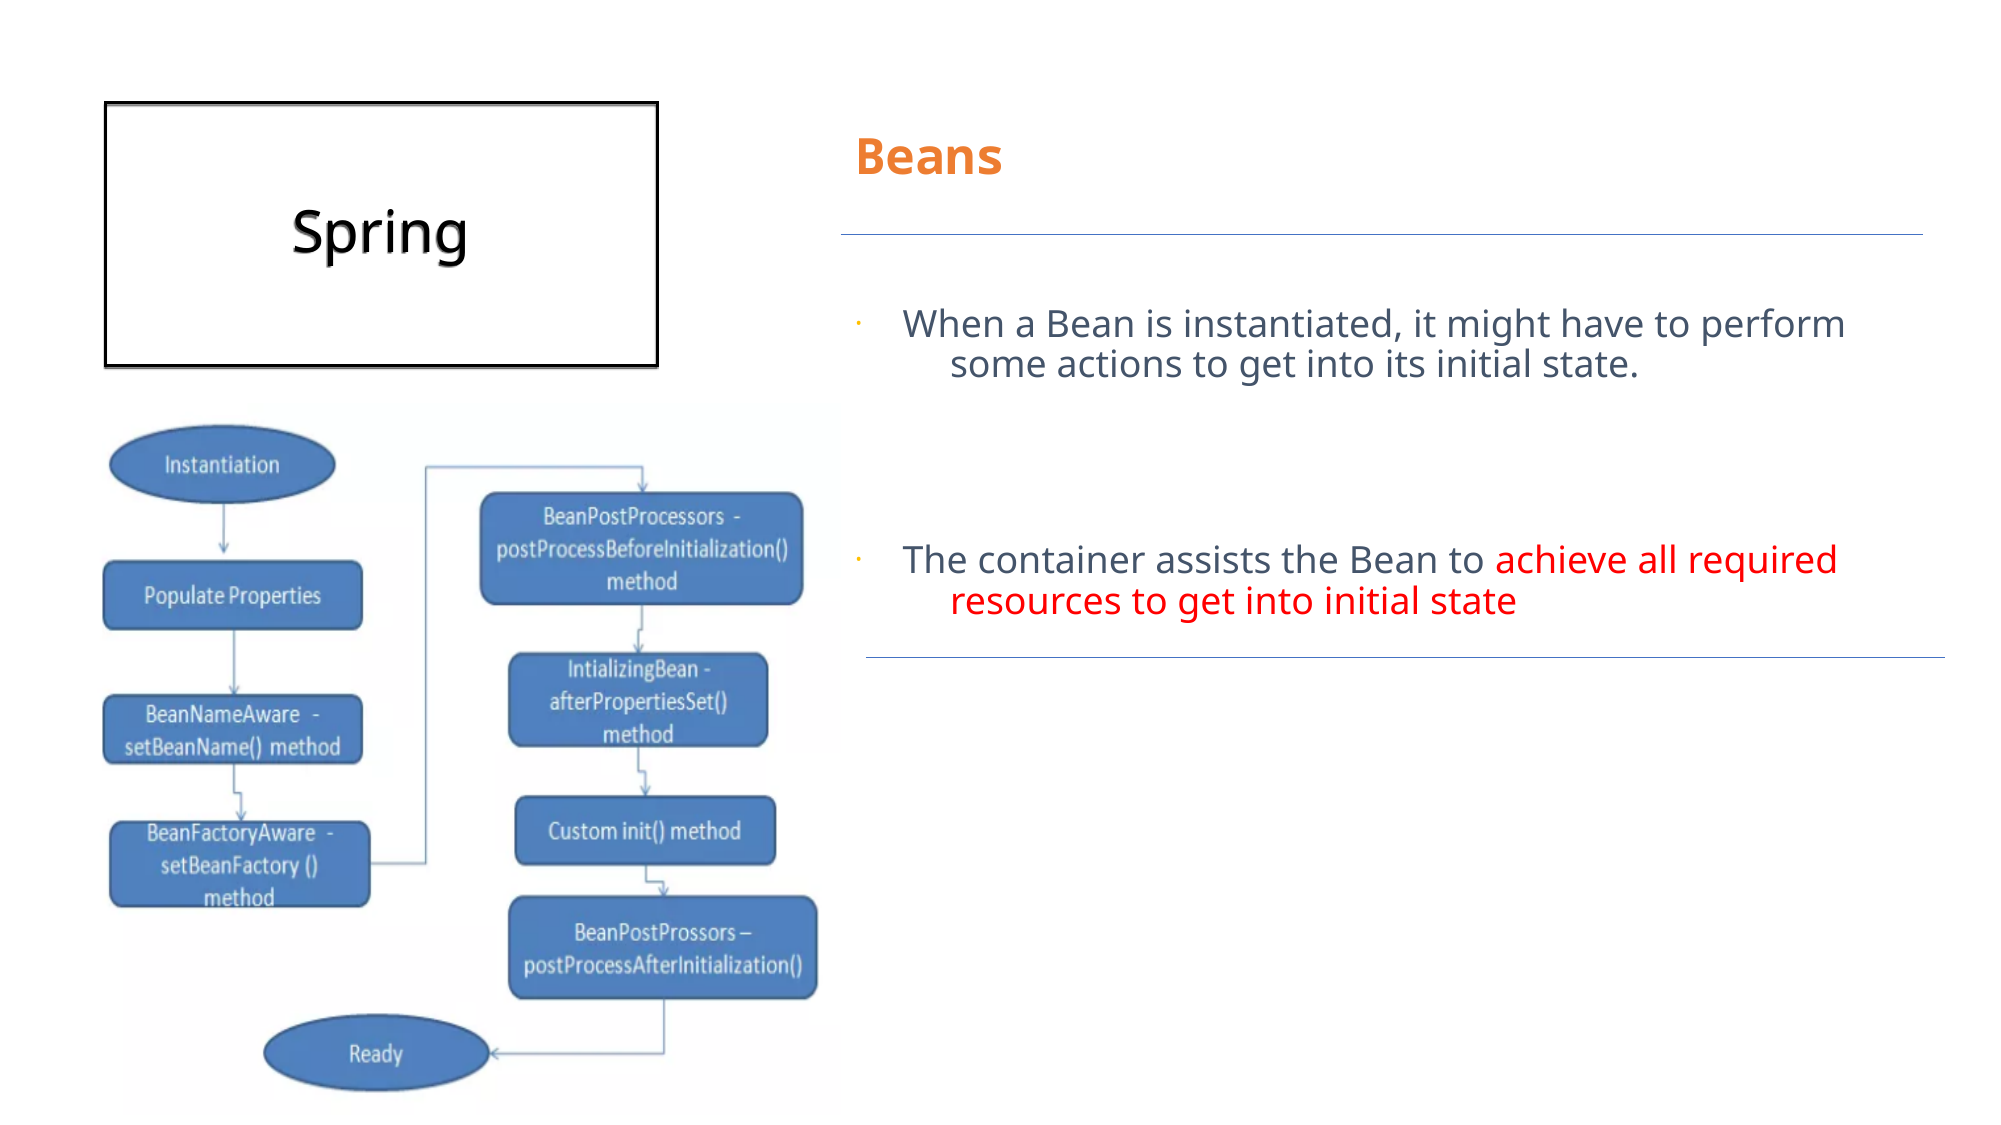

# Spring
Beans
When a Bean is instantiated, it might have to perform some actions to get into its initial state.
The container assists the Bean to achieve all required resources to get into initial state